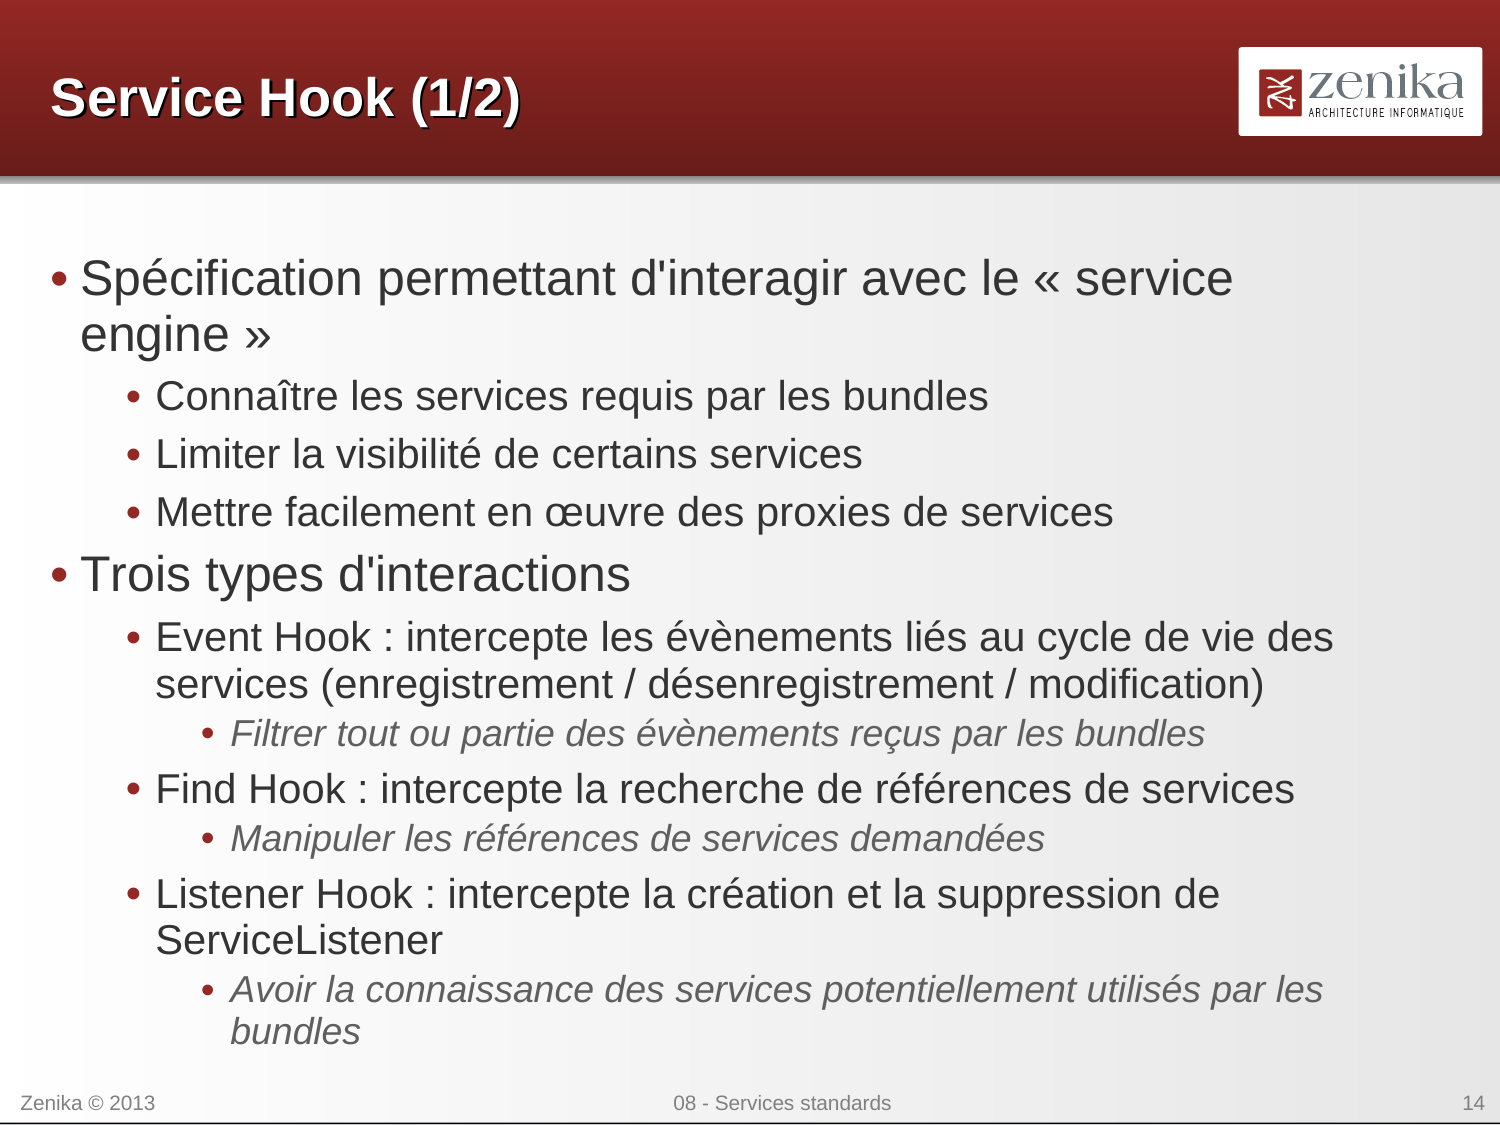

# Service Hook (1/2)
Spécification permettant d'interagir avec le « service engine »
Connaître les services requis par les bundles
Limiter la visibilité de certains services
Mettre facilement en œuvre des proxies de services
Trois types d'interactions
Event Hook : intercepte les évènements liés au cycle de vie des services (enregistrement / désenregistrement / modification)
Filtrer tout ou partie des évènements reçus par les bundles
Find Hook : intercepte la recherche de références de services
Manipuler les références de services demandées
Listener Hook : intercepte la création et la suppression de ServiceListener
Avoir la connaissance des services potentiellement utilisés par les bundles